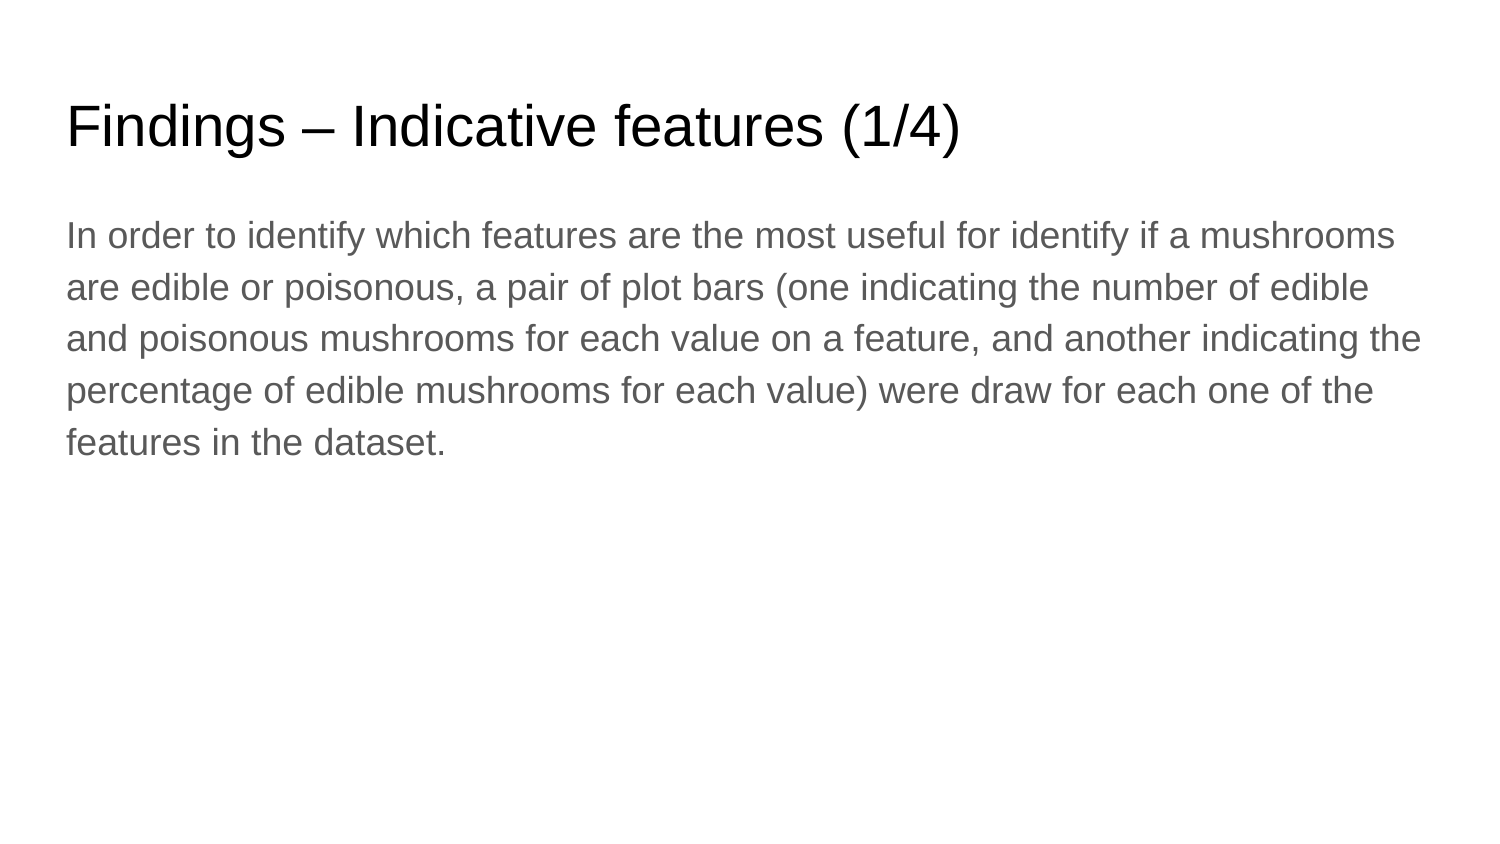

# Findings – Indicative features (1/4)
In order to identify which features are the most useful for identify if a mushrooms are edible or poisonous, a pair of plot bars (one indicating the number of edible and poisonous mushrooms for each value on a feature, and another indicating the percentage of edible mushrooms for each value) were draw for each one of the features in the dataset.